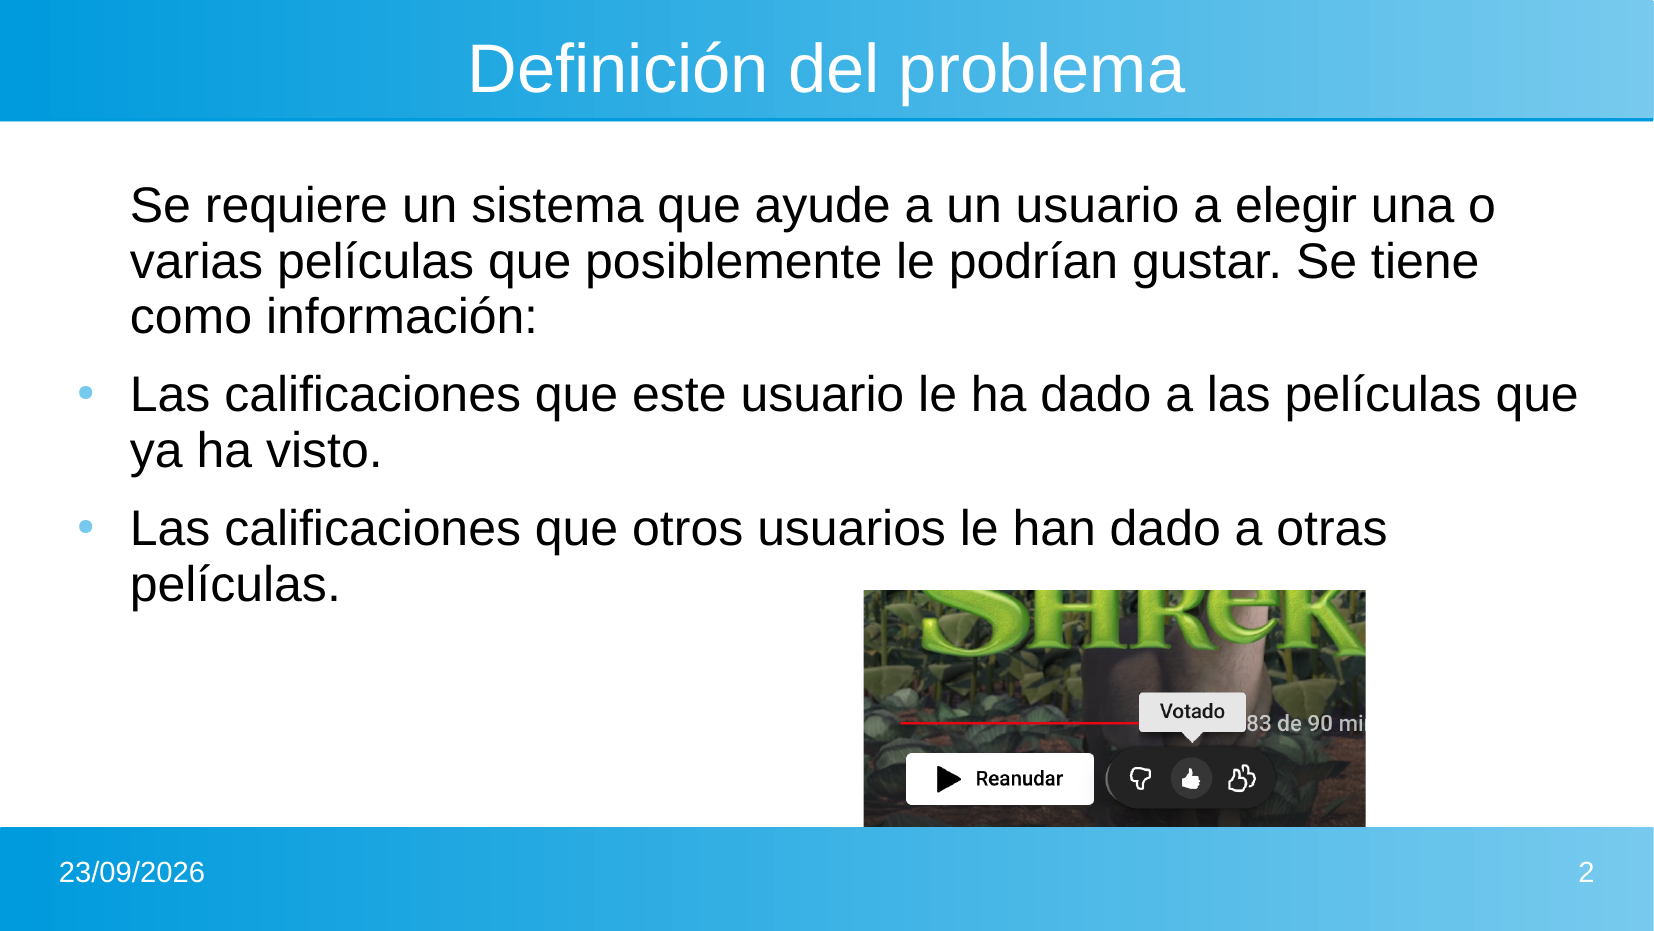

# Definición del problema
Se requiere un sistema que ayude a un usuario a elegir una o varias películas que posiblemente le podrían gustar. Se tiene como información:
Las calificaciones que este usuario le ha dado a las películas que ya ha visto.
Las calificaciones que otros usuarios le han dado a otras películas.
2